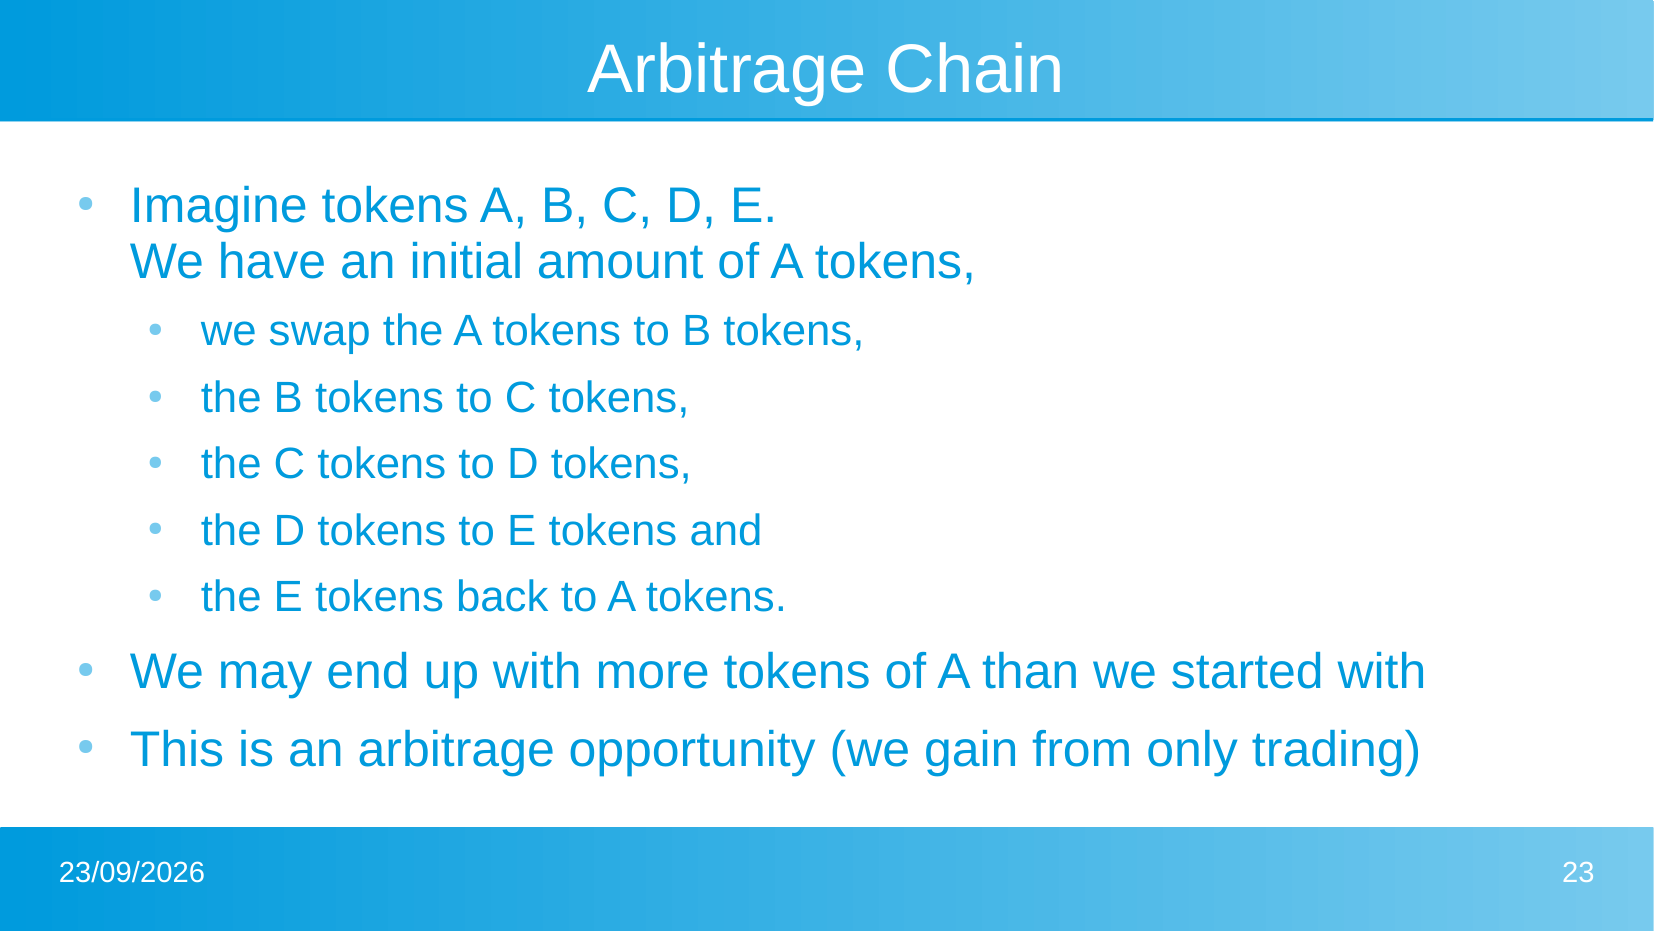

# Arbitrage Chain
Imagine tokens A, B, C, D, E.
We have an initial amount of A tokens,
we swap the A tokens to B tokens,
the B tokens to C tokens,
the C tokens to D tokens,
the D tokens to E tokens and
the E tokens back to A tokens.
We may end up with more tokens of A than we started with
This is an arbitrage opportunity (we gain from only trading)
23